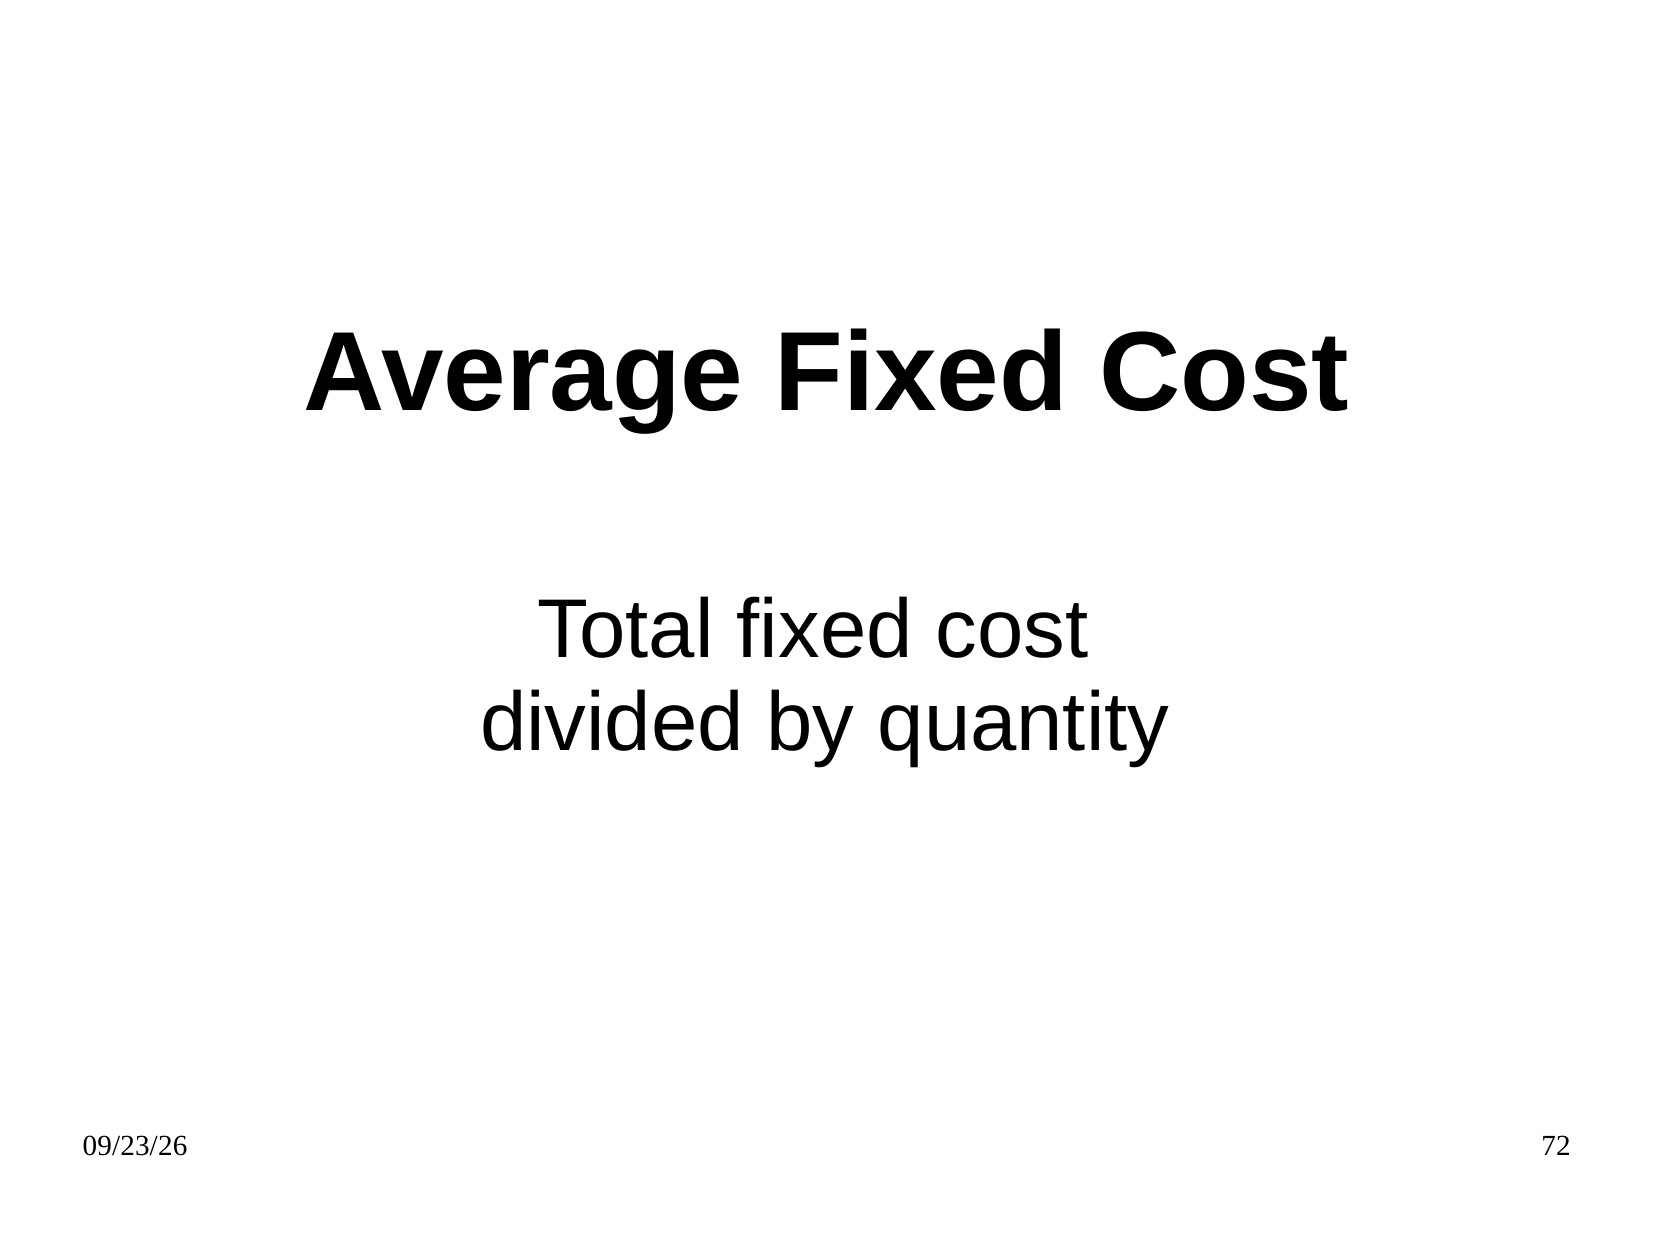

# Average Fixed Cost
Total fixed cost
divided by quantity
72